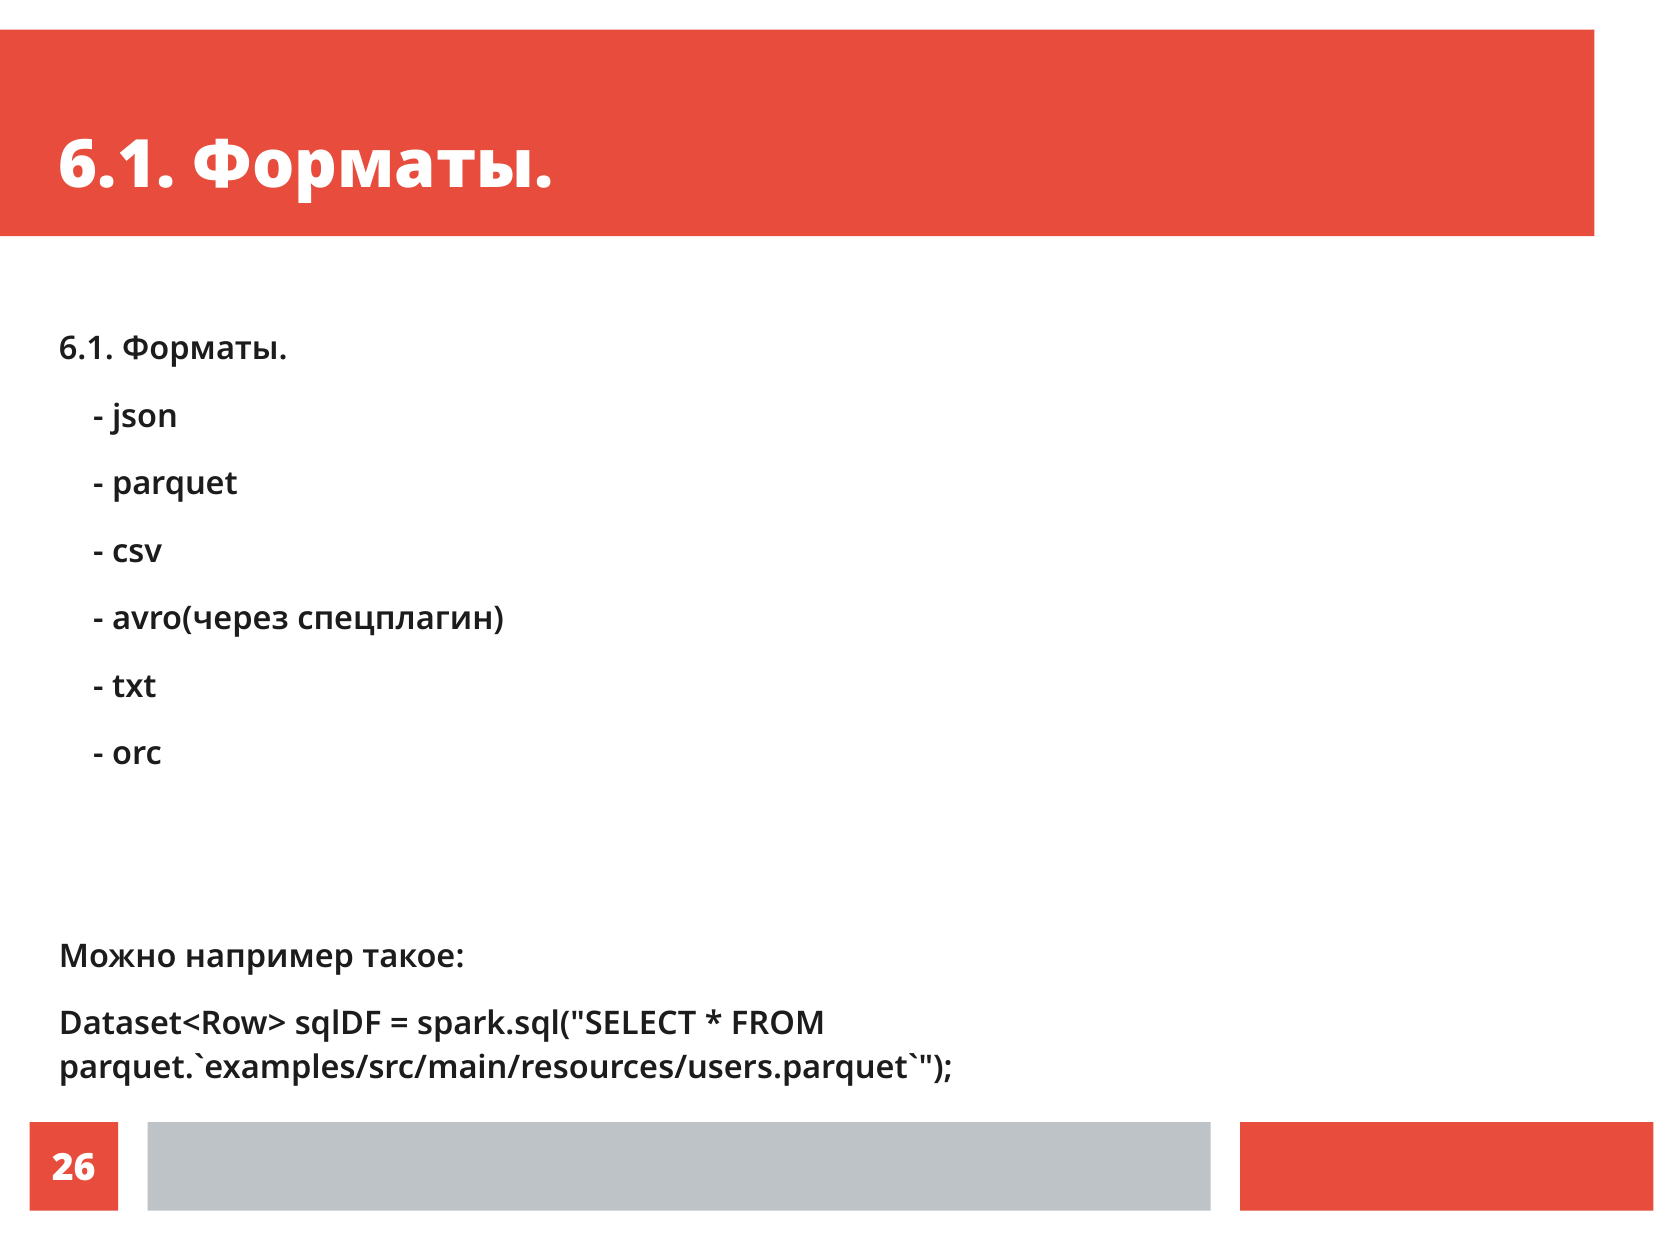

# 6.1. Форматы.
6.1. Форматы.
 - json
 - parquet
 - csv
 - avro(через спецплагин)
 - txt
 - orc
Можно например такое:
Dataset<Row> sqlDF = spark.sql("SELECT * FROM parquet.`examples/src/main/resources/users.parquet`");
26